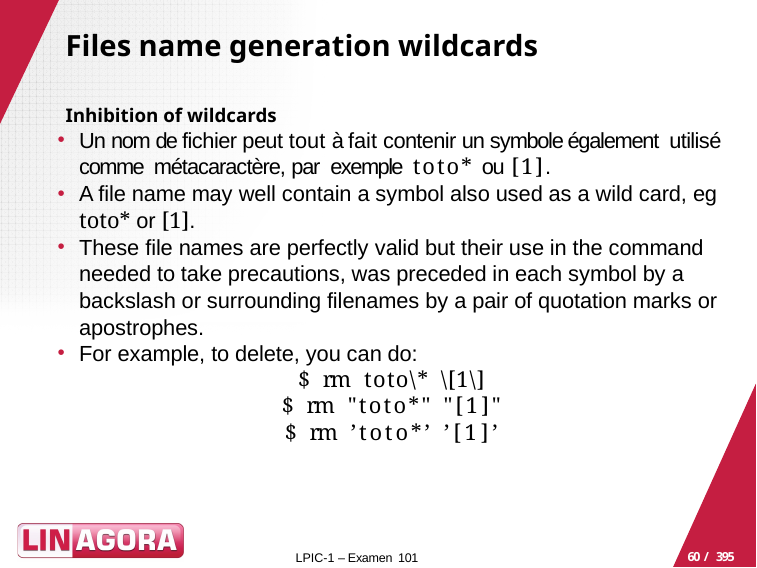

Files name generation wildcards
Inhibition of wildcards
Un nom de fichier peut tout à fait contenir un symbole également utilisé comme métacaractère, par exemple toto* ou [1].
A file name may well contain a symbol also used as a wild card, eg toto* or [1].
These file names are perfectly valid but their use in the command needed to take precautions, was preceded in each symbol by a backslash or surrounding filenames by a pair of quotation marks or apostrophes.
For example, to delete, you can do:
$ rm toto\* \[1\]
$ rm "toto*" "[1]"
$ rm ’toto*’ ’[1]’
LPIC-1 – Examen 101